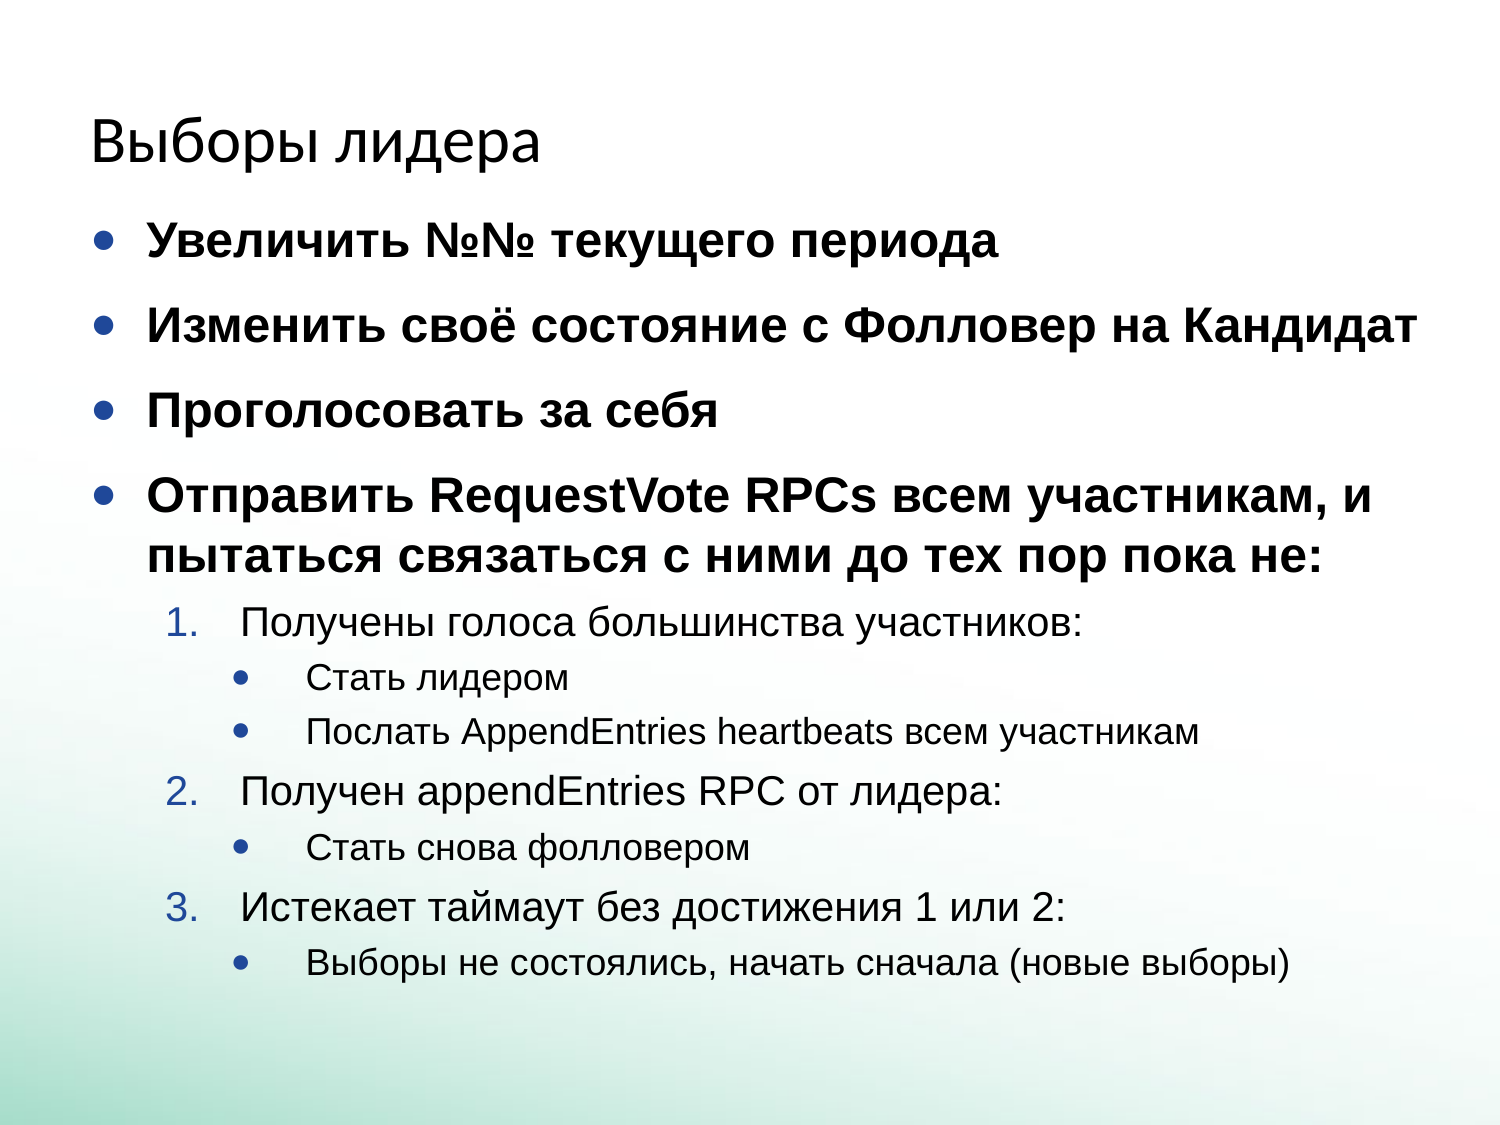

Выборы лидера
# Увеличить №№ текущего периода
Изменить своё состояние с Фолловер на Кандидат
Проголосовать за себя
Отправить RequestVote RPCs всем участникам, и пытаться связаться с ними до тех пор пока не:
Получены голоса большинства участников:
Стать лидером
Послать AppendEntries heartbeats всем участникам
Получен appendEntries RPC от лидера:
Стать снова фолловером
Истекает таймаут без достижения 1 или 2:
Выборы не состоялись, начать сначала (новые выборы)